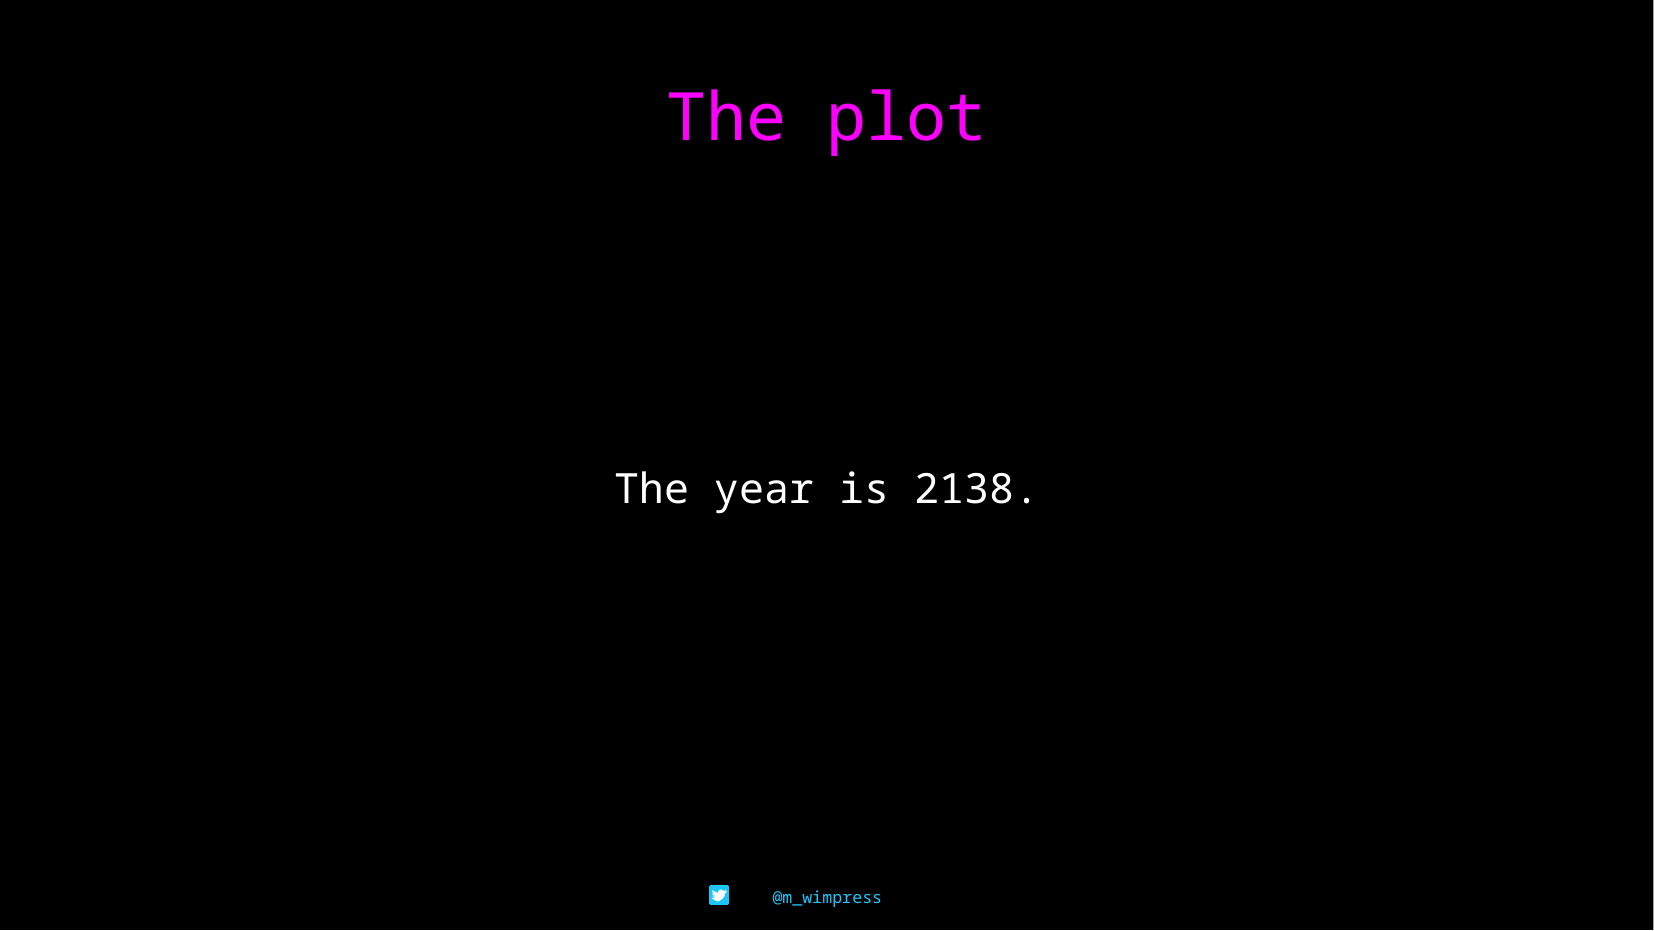

# The plot
The year is 2138.
@m_wimpress